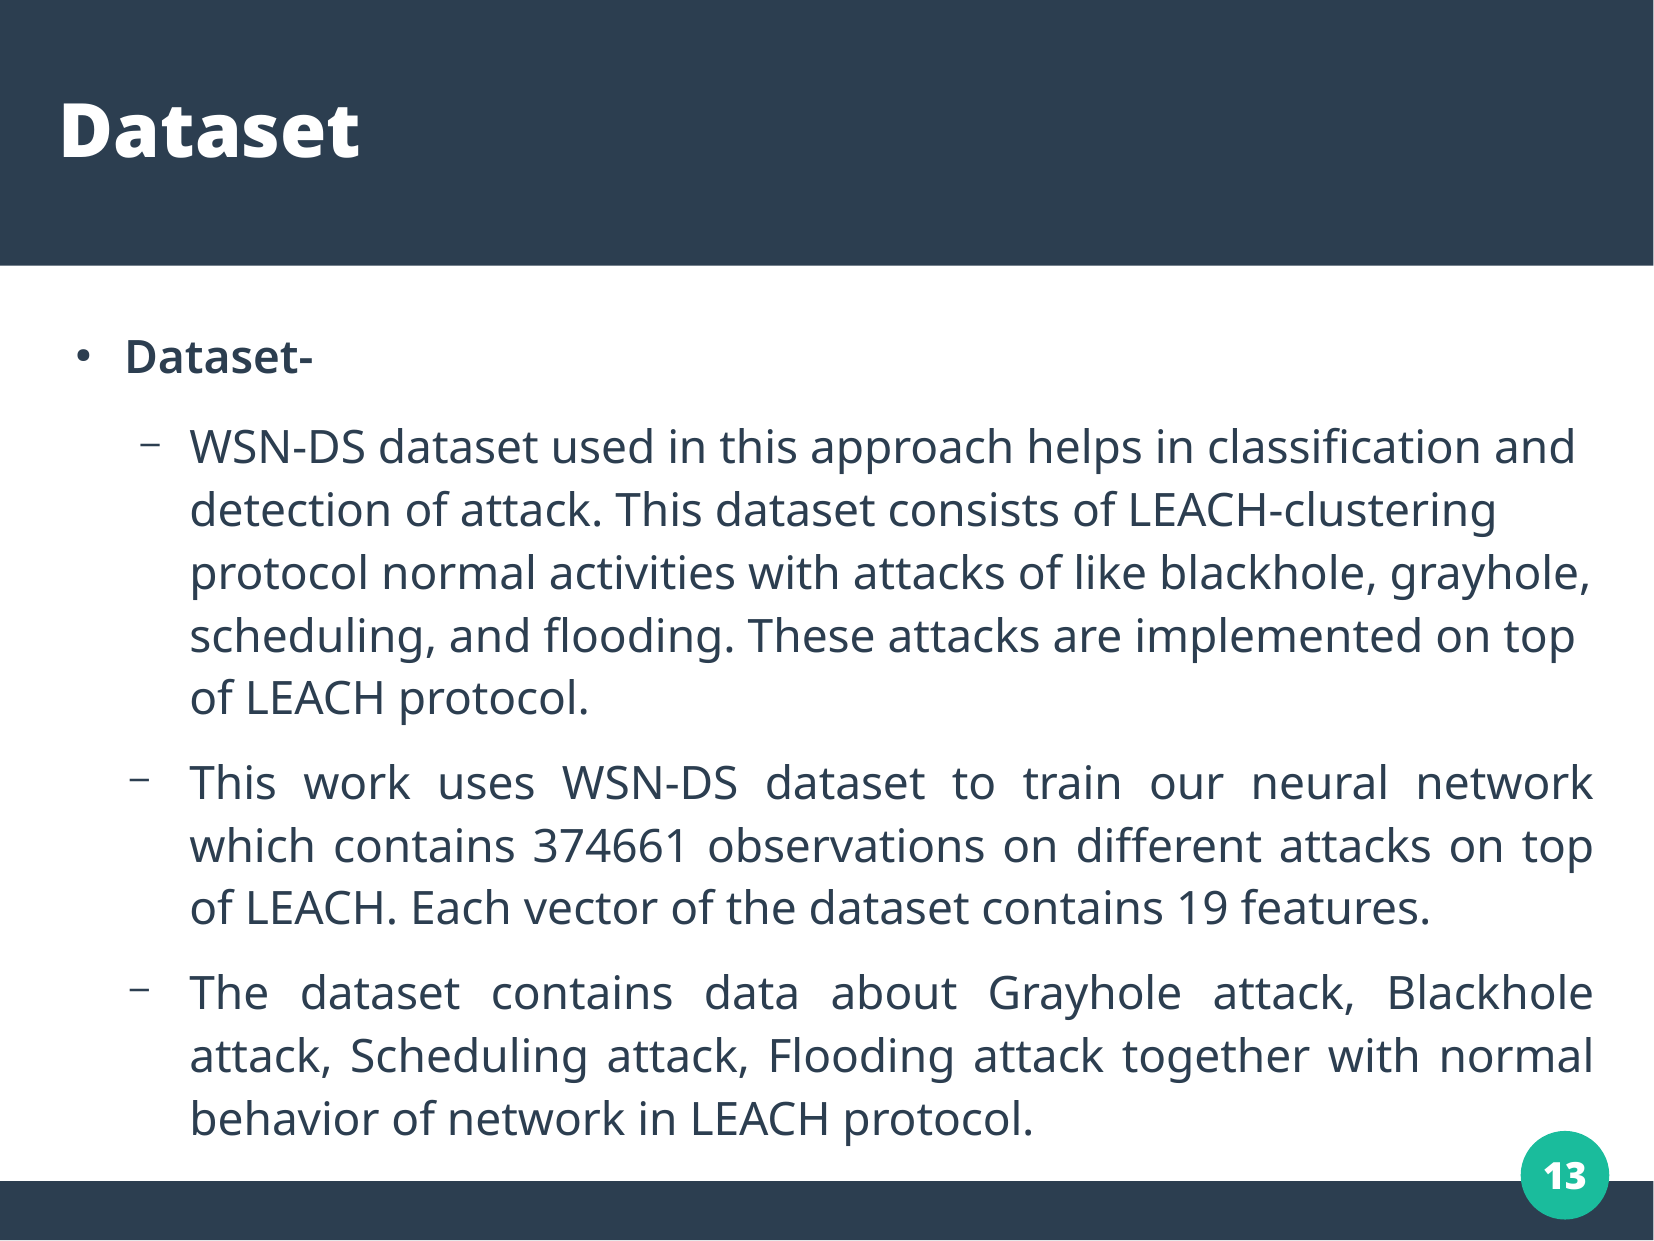

# Dataset
Dataset-
WSN-DS dataset used in this approach helps in classification and detection of attack. This dataset consists of LEACH-clustering protocol normal activities with attacks of like blackhole, grayhole, scheduling, and flooding. These attacks are implemented on top of LEACH protocol.
This work uses WSN-DS dataset to train our neural network which contains 374661 observations on different attacks on top of LEACH. Each vector of the dataset contains 19 features.
The dataset contains data about Grayhole attack, Blackhole attack, Scheduling attack, Flooding attack together with normal behavior of network in LEACH protocol.
13